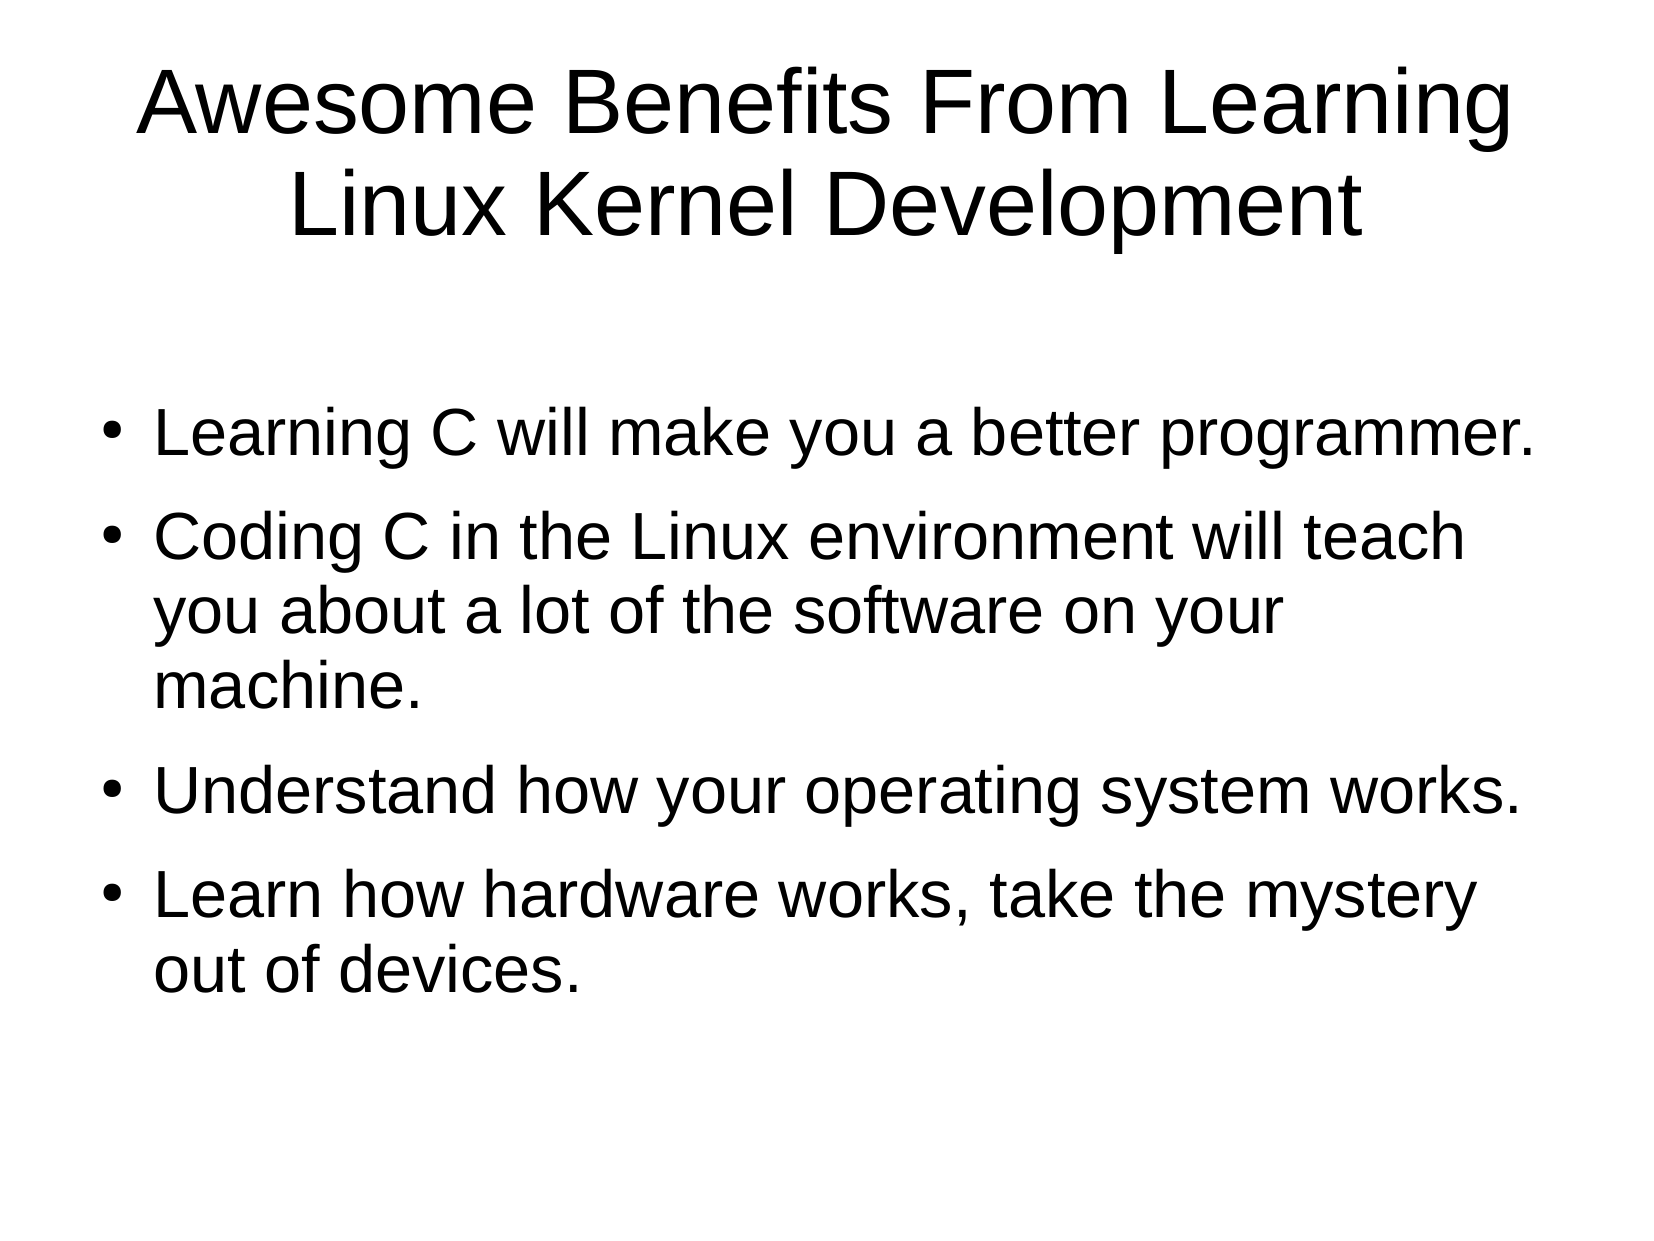

# Awesome Benefits From Learning Linux Kernel Development
Learning C will make you a better programmer.
Coding C in the Linux environment will teach you about a lot of the software on your machine.
Understand how your operating system works.
Learn how hardware works, take the mystery out of devices.